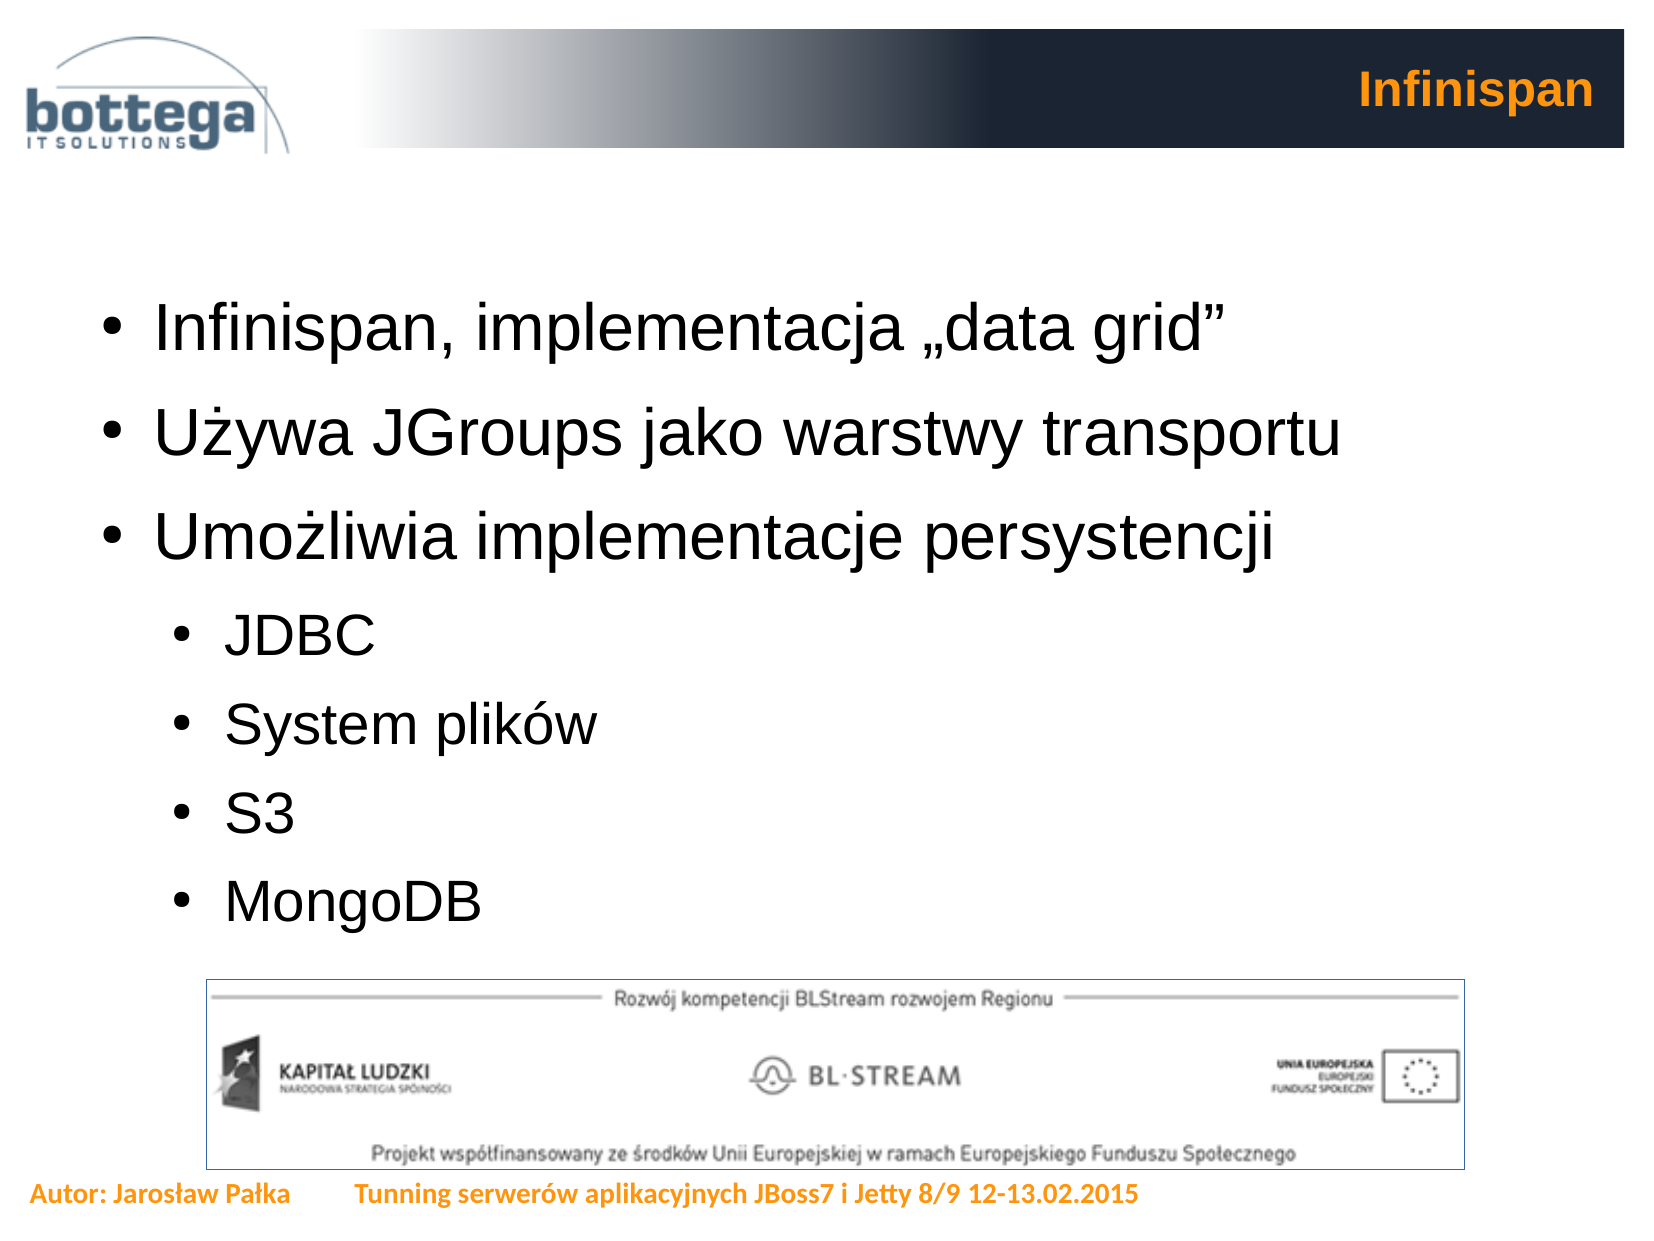

# Infinispan
Infinispan, implementacja „data grid”
Używa JGroups jako warstwy transportu
Umożliwia implementacje persystencji
JDBC
System plików
S3
MongoDB